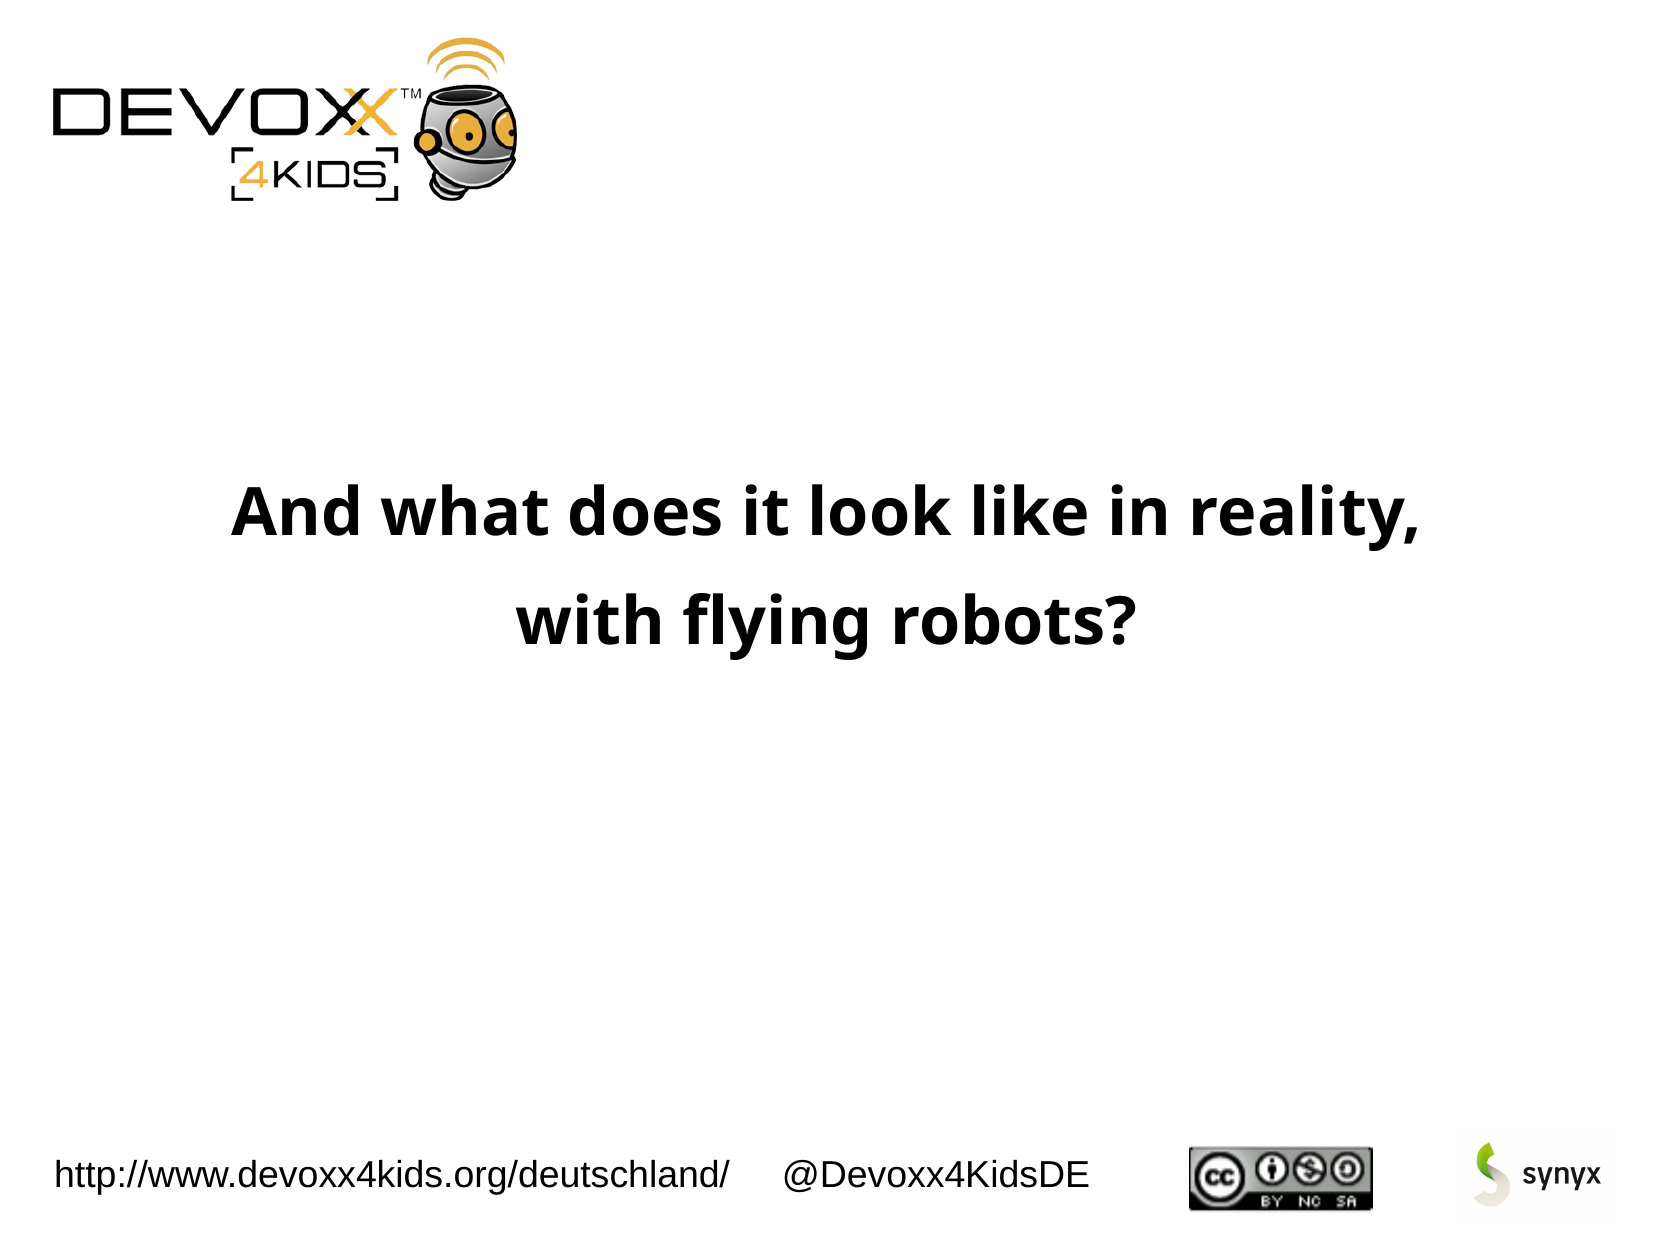

And what does it look like in reality,
with flying robots?